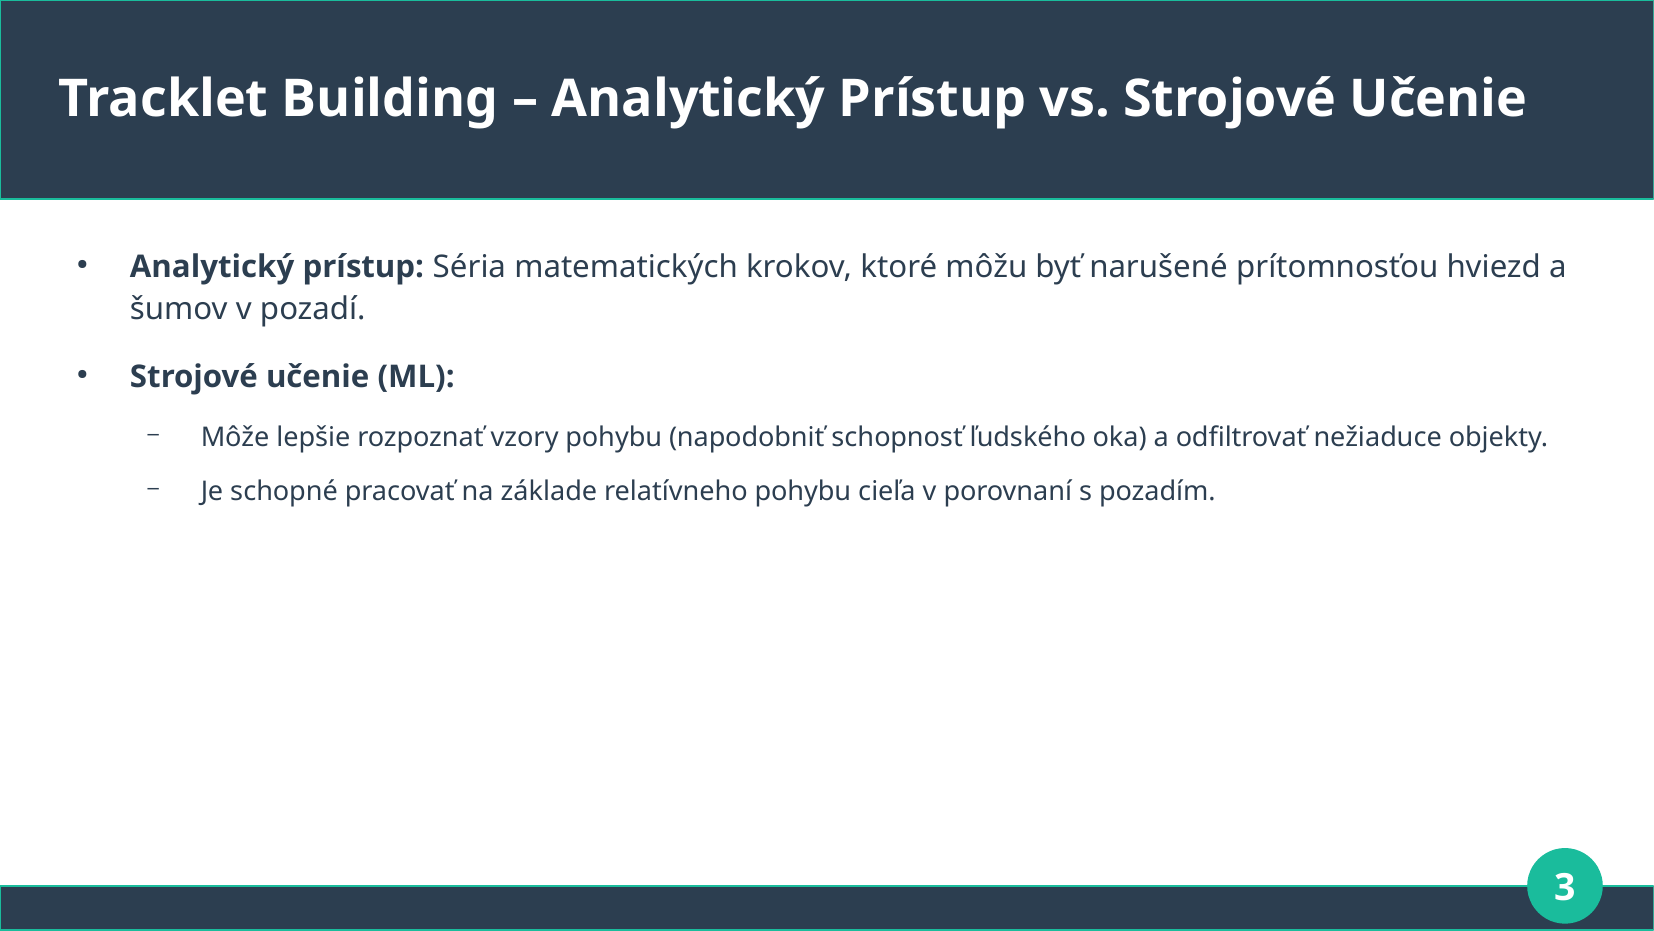

# Tracklet Building – Analytický Prístup vs. Strojové Učenie
Analytický prístup: Séria matematických krokov, ktoré môžu byť narušené prítomnosťou hviezd a šumov v pozadí.
Strojové učenie (ML):
Môže lepšie rozpoznať vzory pohybu (napodobniť schopnosť ľudského oka) a odfiltrovať nežiaduce objekty.
Je schopné pracovať na základe relatívneho pohybu cieľa v porovnaní s pozadím.
3